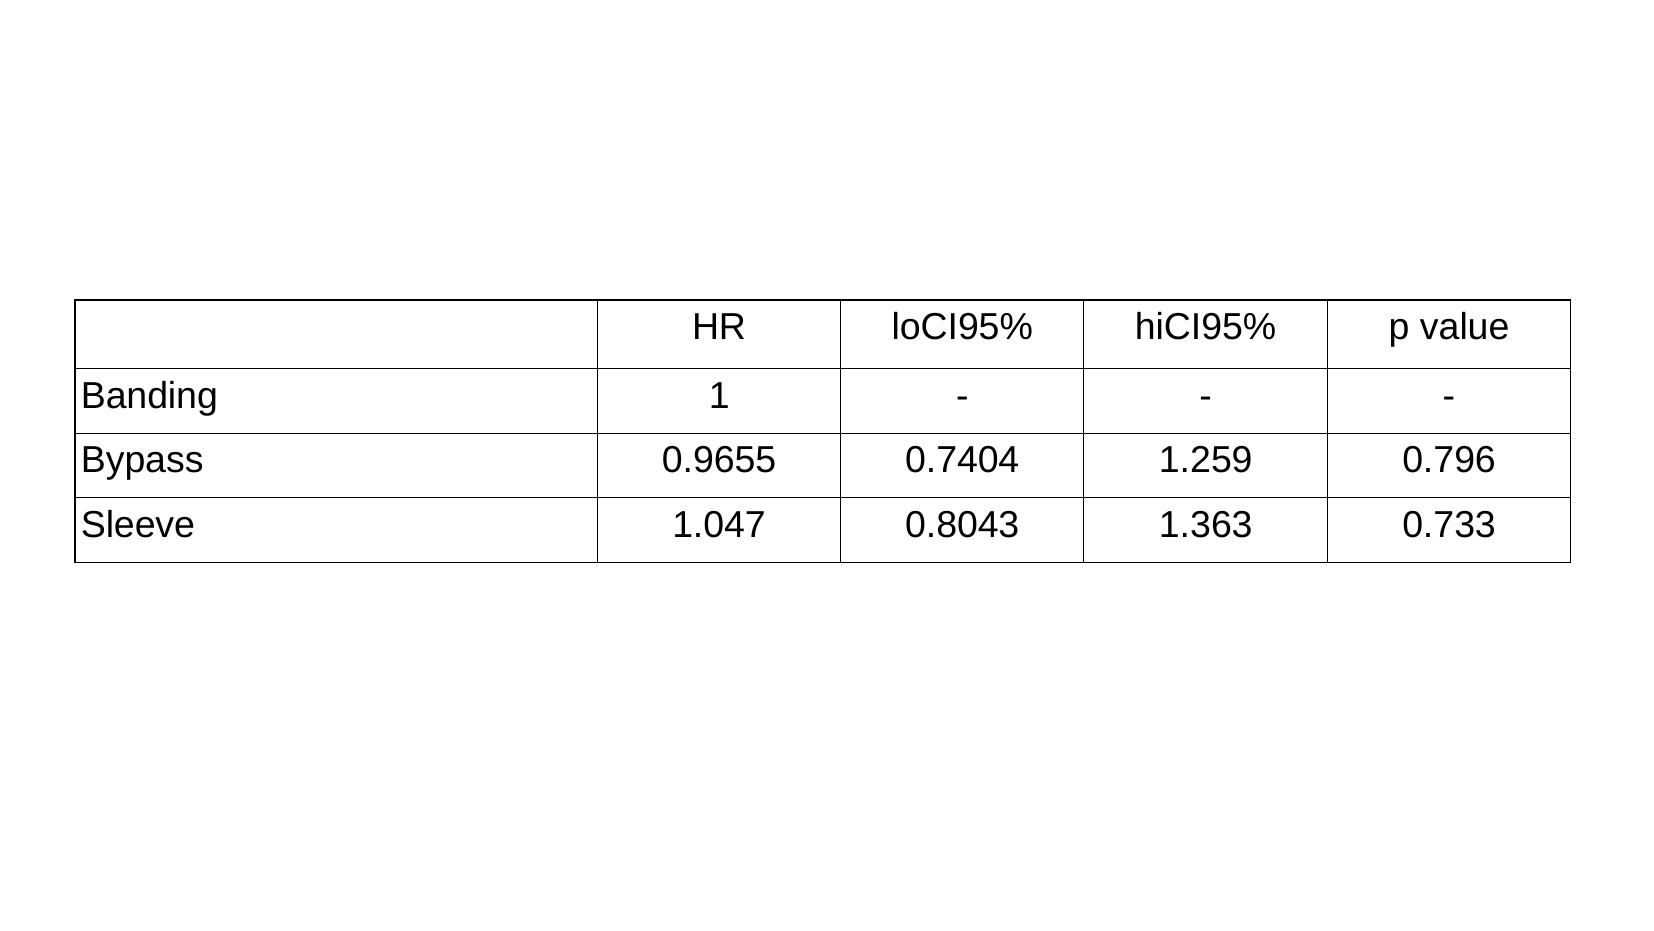

| | HR | loCI95% | hiCI95% | p value |
| --- | --- | --- | --- | --- |
| Banding | 1 | - | - | - |
| Bypass | 0.9655 | 0.7404 | 1.259 | 0.796 |
| Sleeve | 1.047 | 0.8043 | 1.363 | 0.733 |